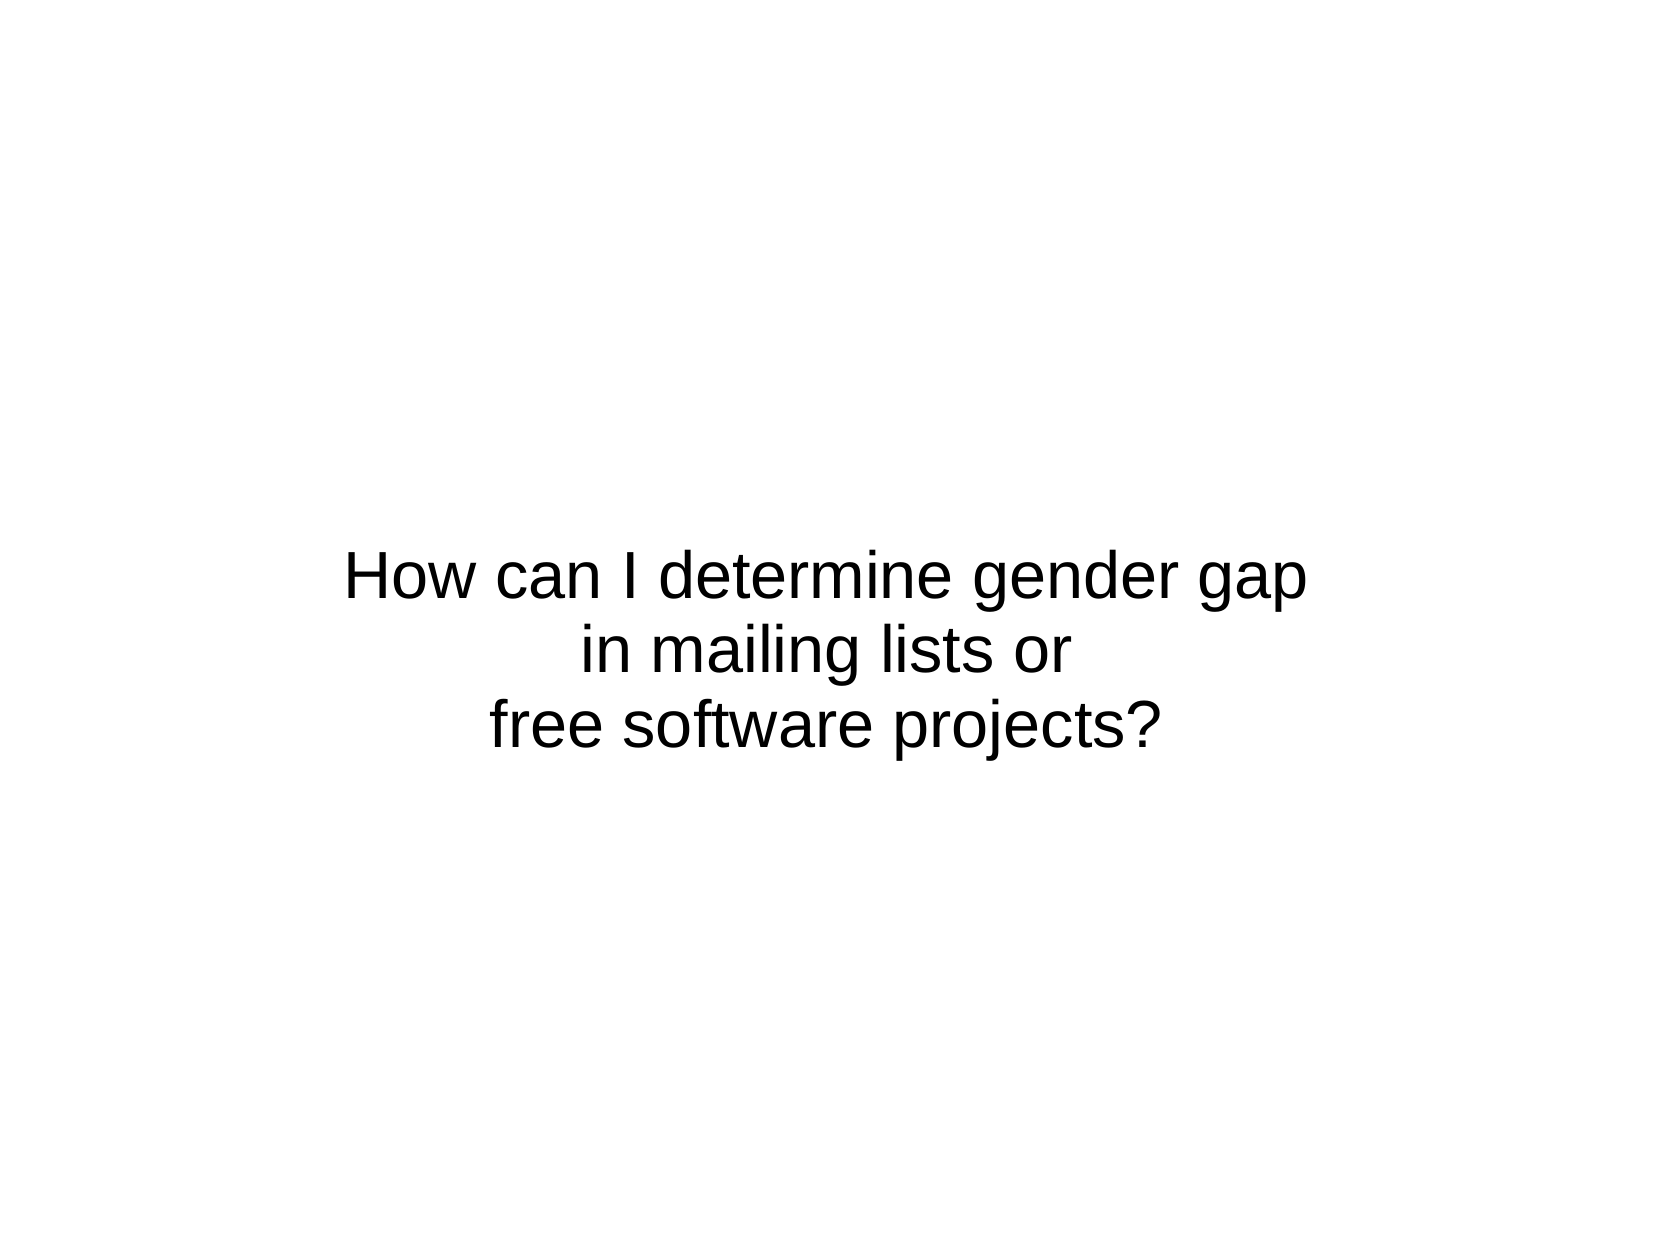

#
How can I determine gender gap
 in mailing lists or
free software projects?